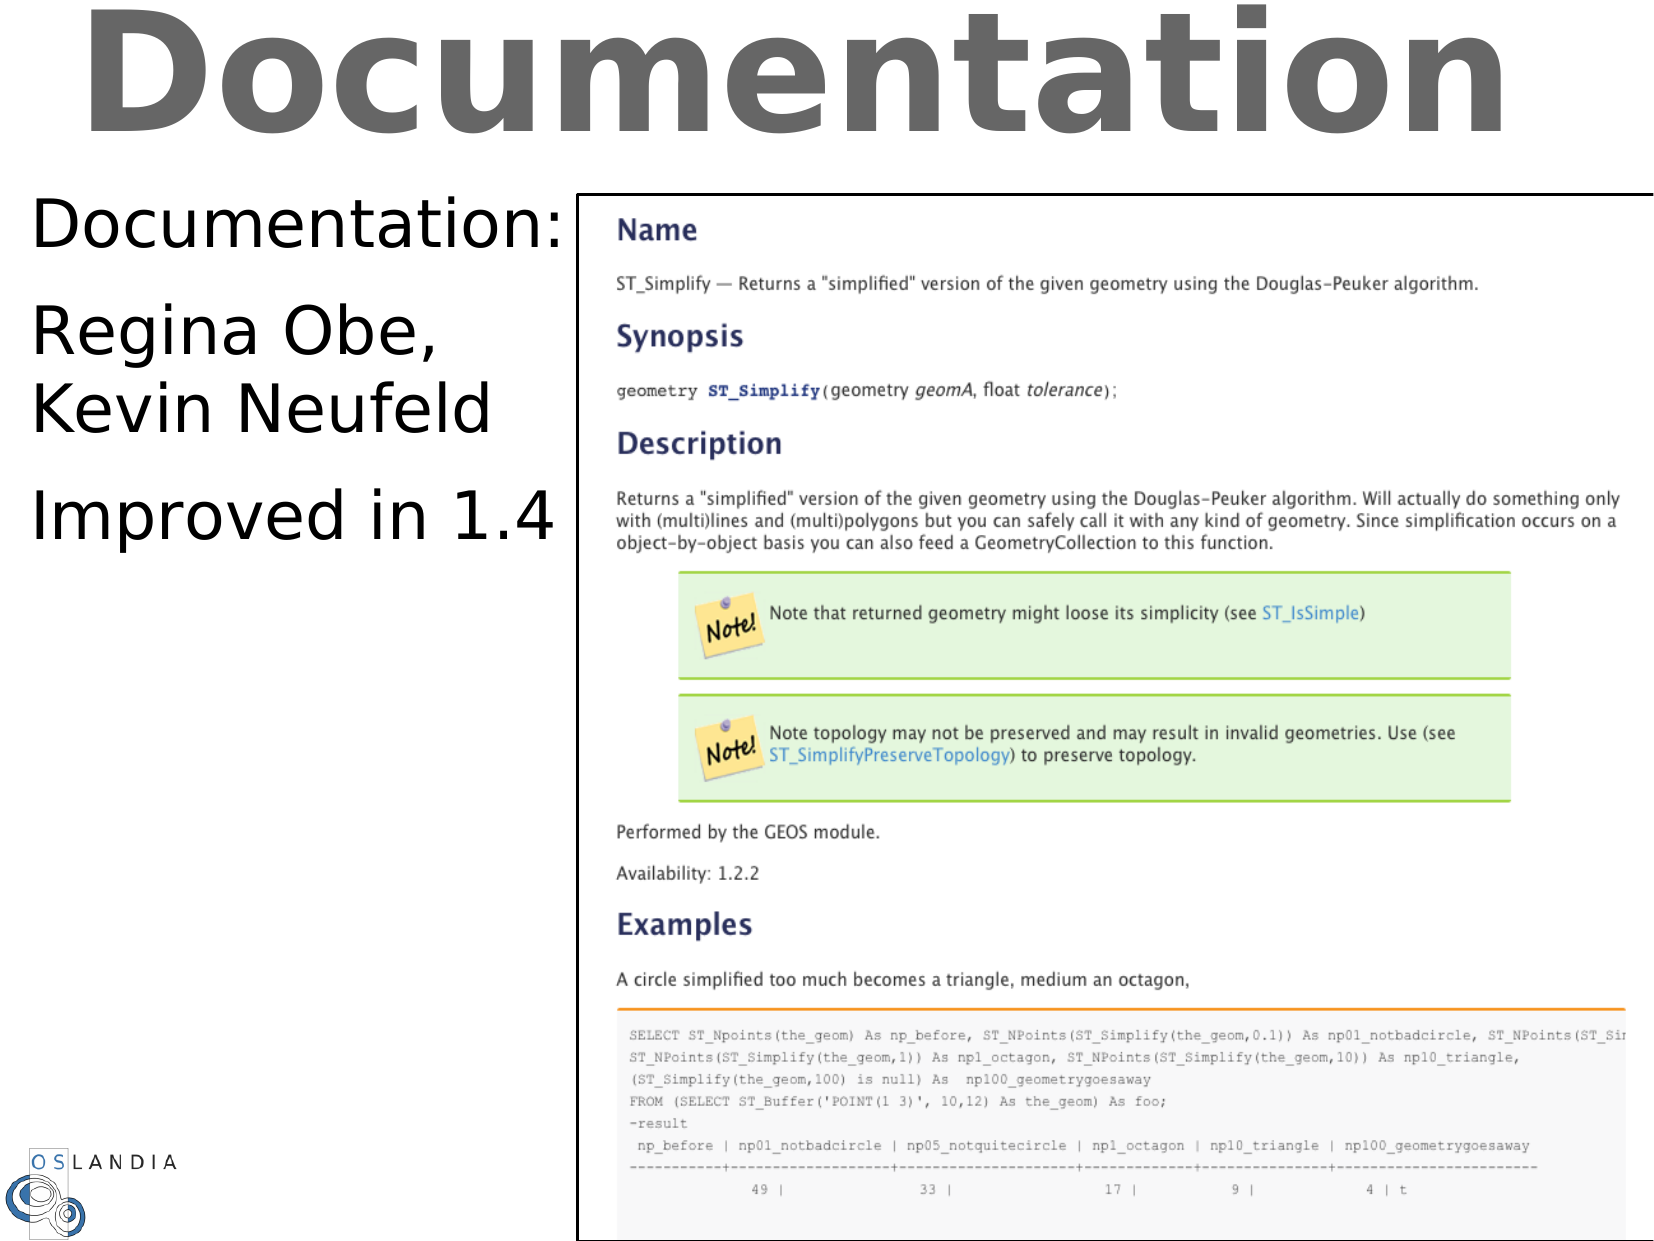

# Documentation
Documentation:
Regina Obe,
Kevin Neufeld
Improved in 1.4